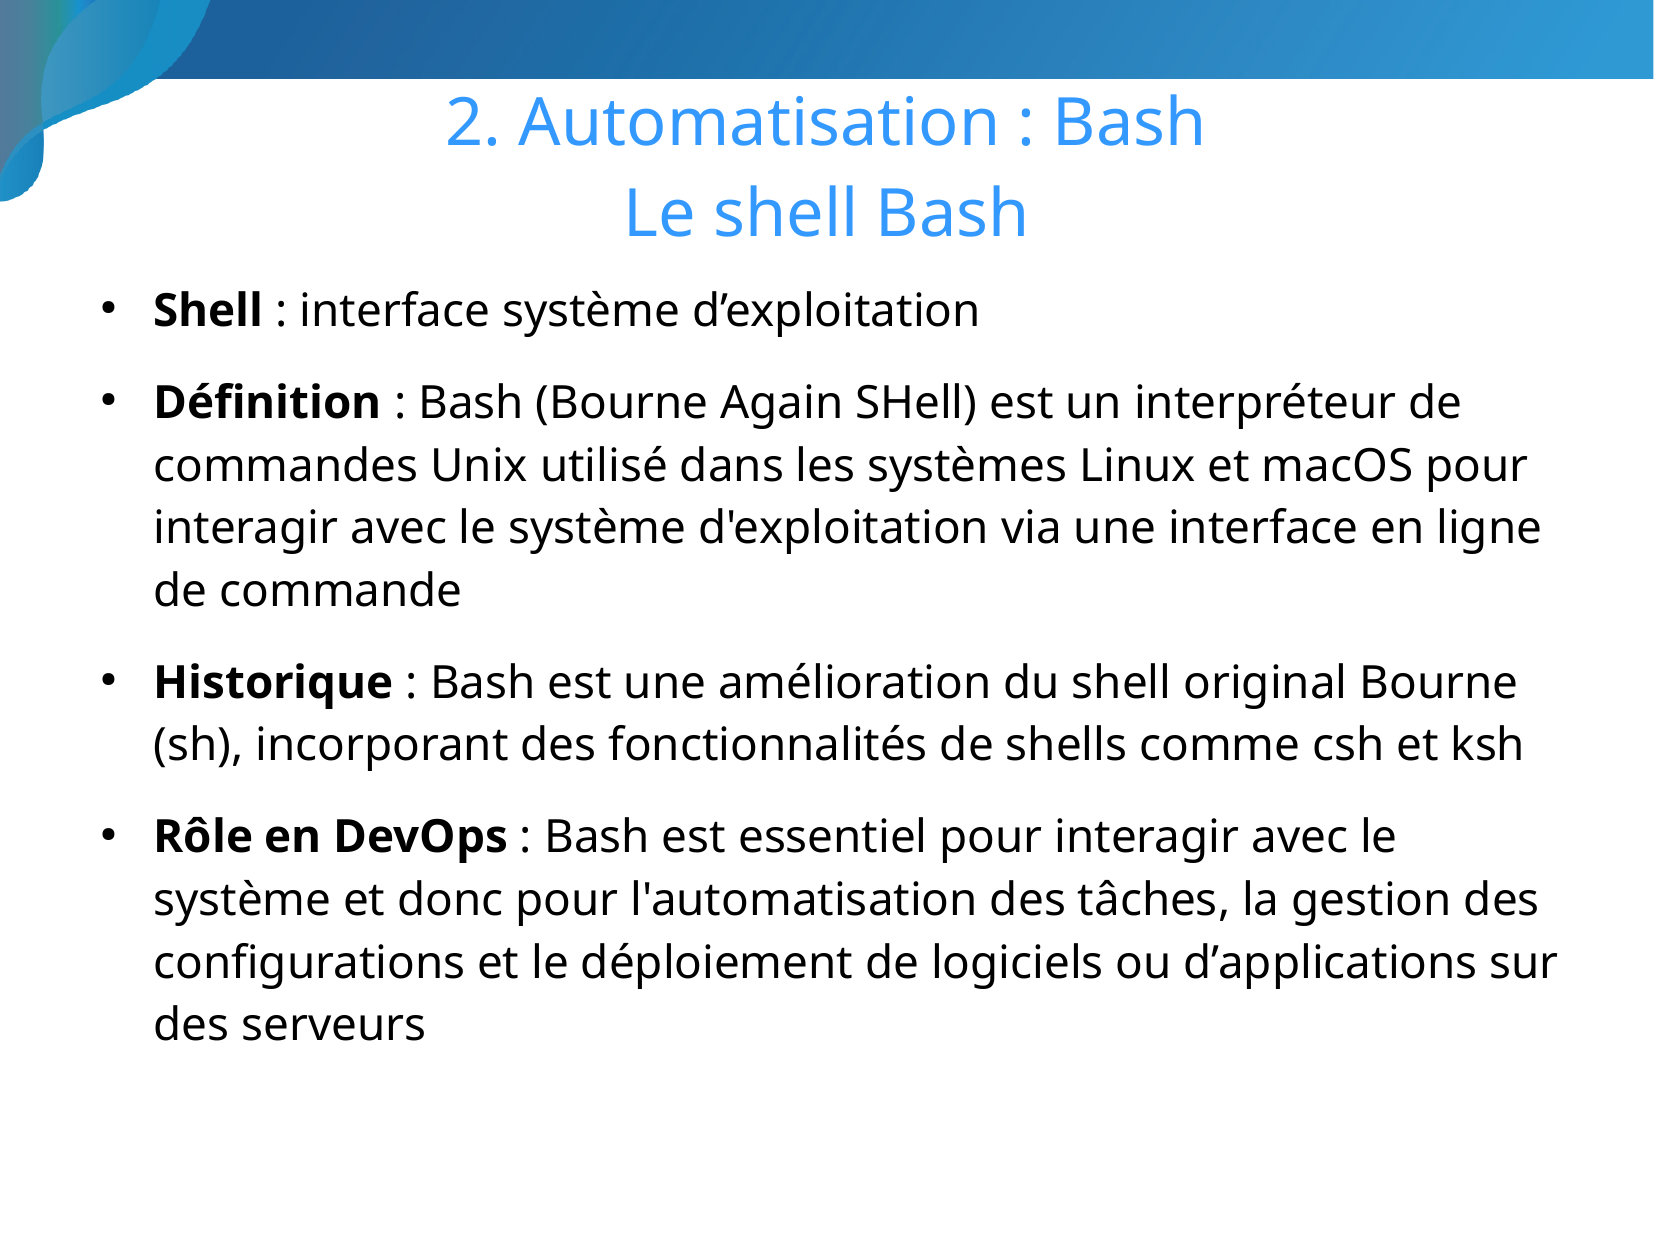

# 2. Automatisation : Bash Le shell Bash
Shell : interface système d’exploitation
Définition : Bash (Bourne Again SHell) est un interpréteur de commandes Unix utilisé dans les systèmes Linux et macOS pour interagir avec le système d'exploitation via une interface en ligne de commande
Historique : Bash est une amélioration du shell original Bourne (sh), incorporant des fonctionnalités de shells comme csh et ksh
Rôle en DevOps : Bash est essentiel pour interagir avec le système et donc pour l'automatisation des tâches, la gestion des configurations et le déploiement de logiciels ou d’applications sur des serveurs